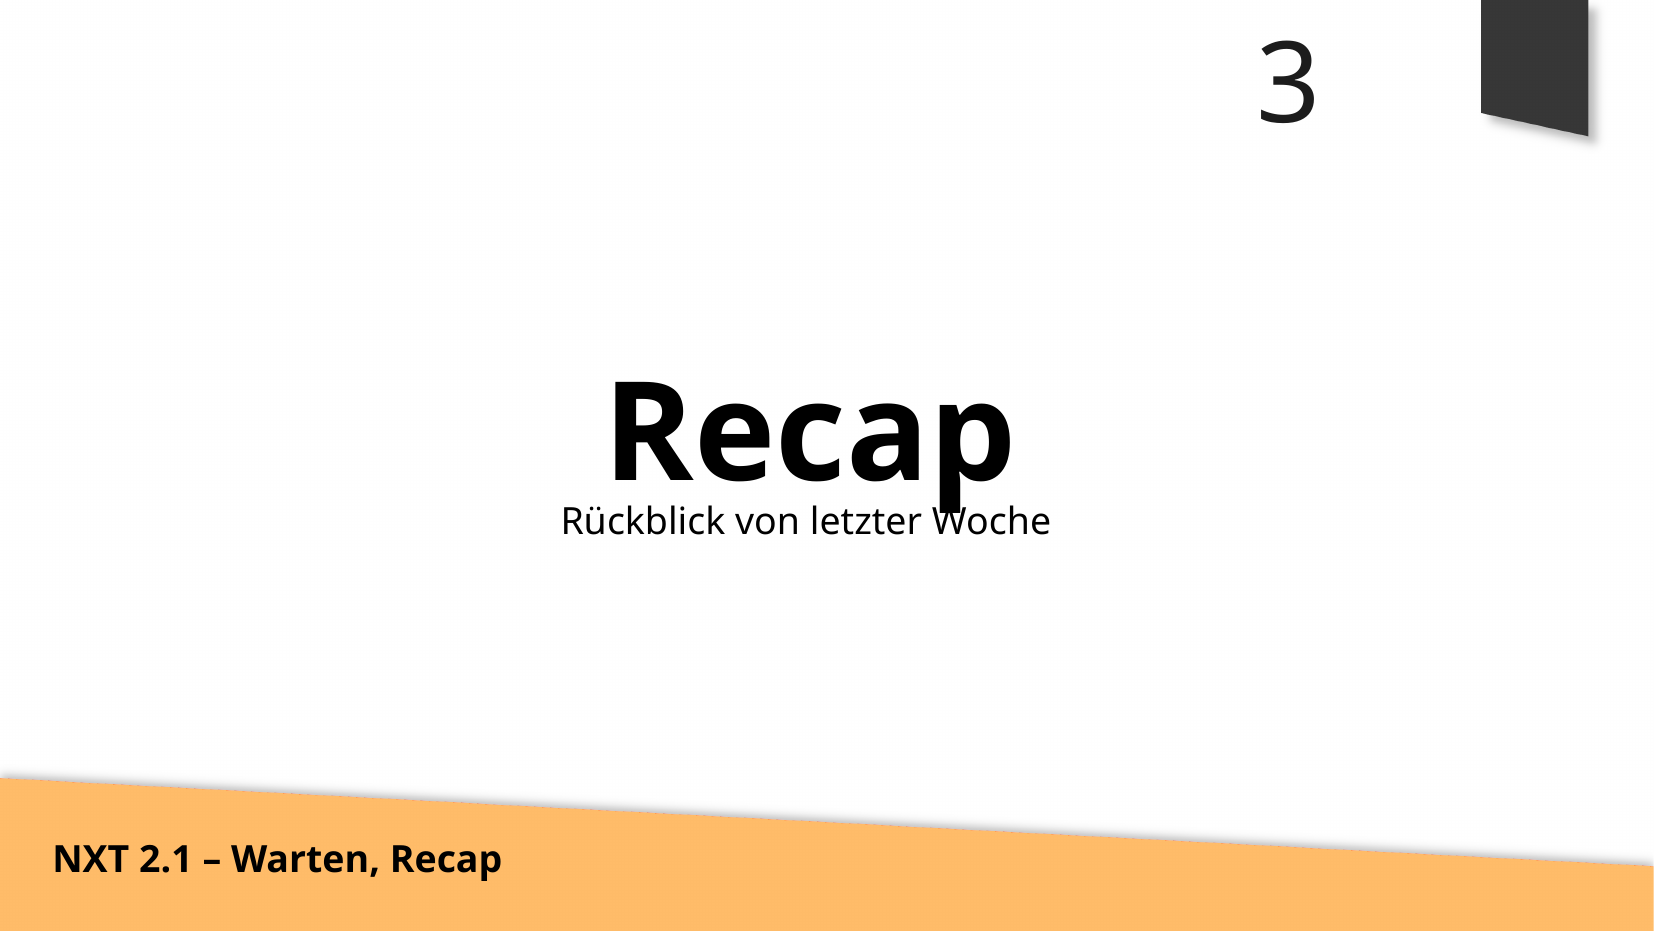

2
# Recap
Rückblick von letzter Woche
NXT 2.1 – Warten, Recap